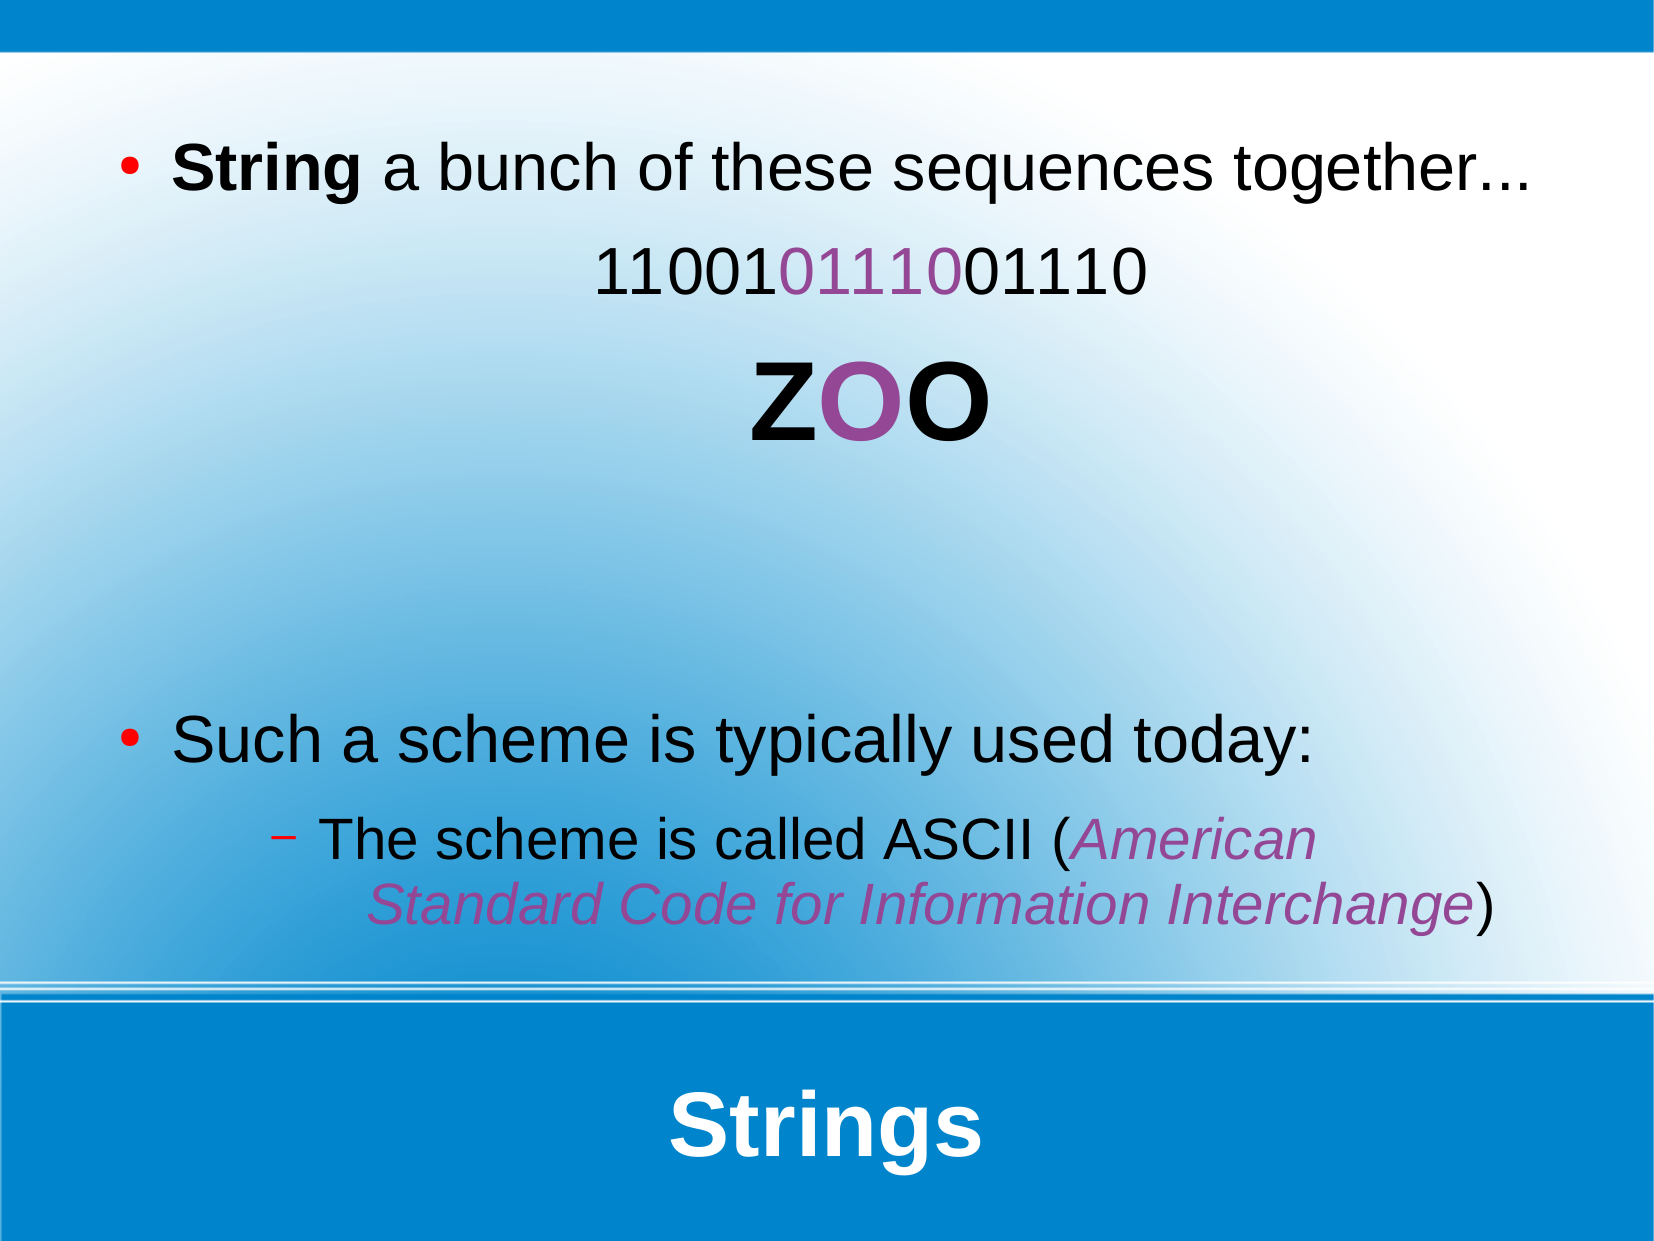

String a bunch of these sequences together...
110010111001110
ZOO
Such a scheme is typically used today:
The scheme is called ASCII (American Standard Code for Information Interchange)
# Strings